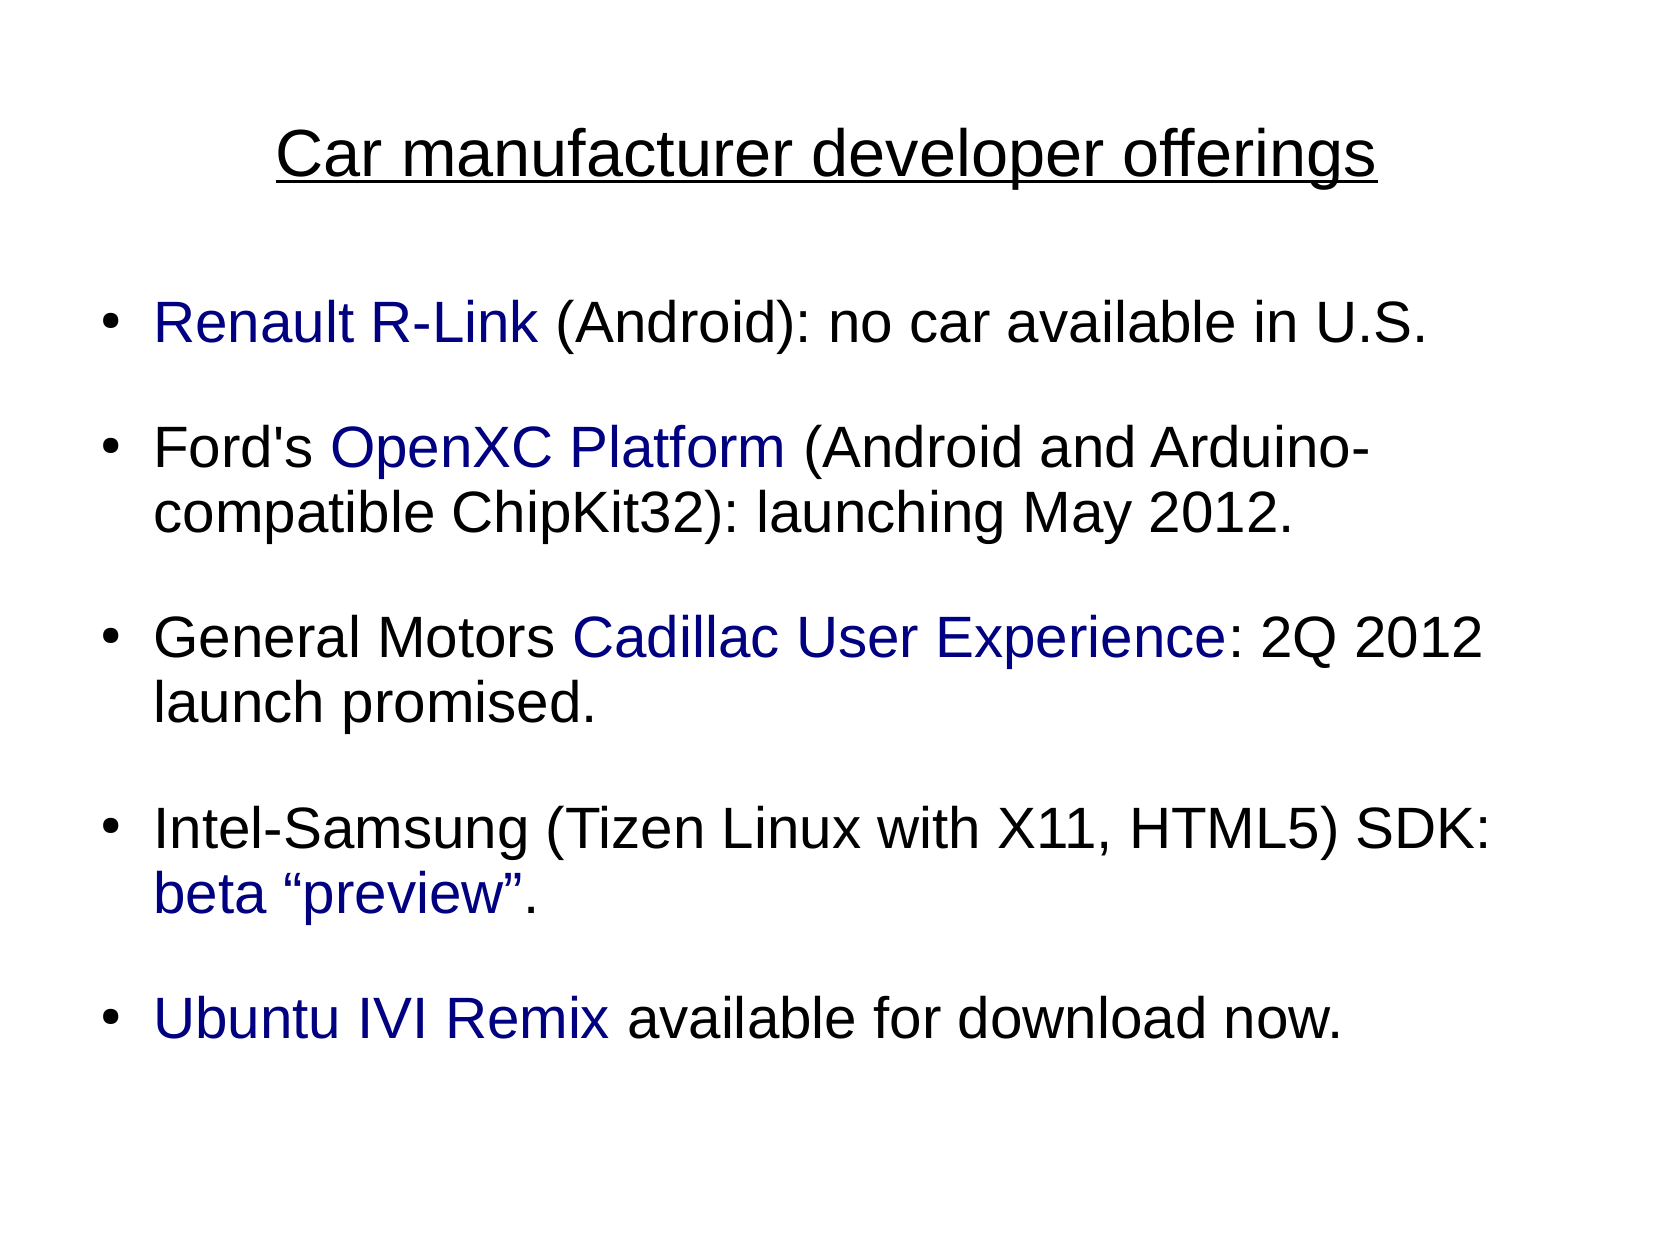

# Car manufacturer developer offerings
Renault R-Link (Android): no car available in U.S.
Ford's OpenXC Platform (Android and Arduino-compatible ChipKit32): launching May 2012.
General Motors Cadillac User Experience: 2Q 2012 launch promised.
Intel-Samsung (Tizen Linux with X11, HTML5) SDK: beta “preview”.
Ubuntu IVI Remix available for download now.